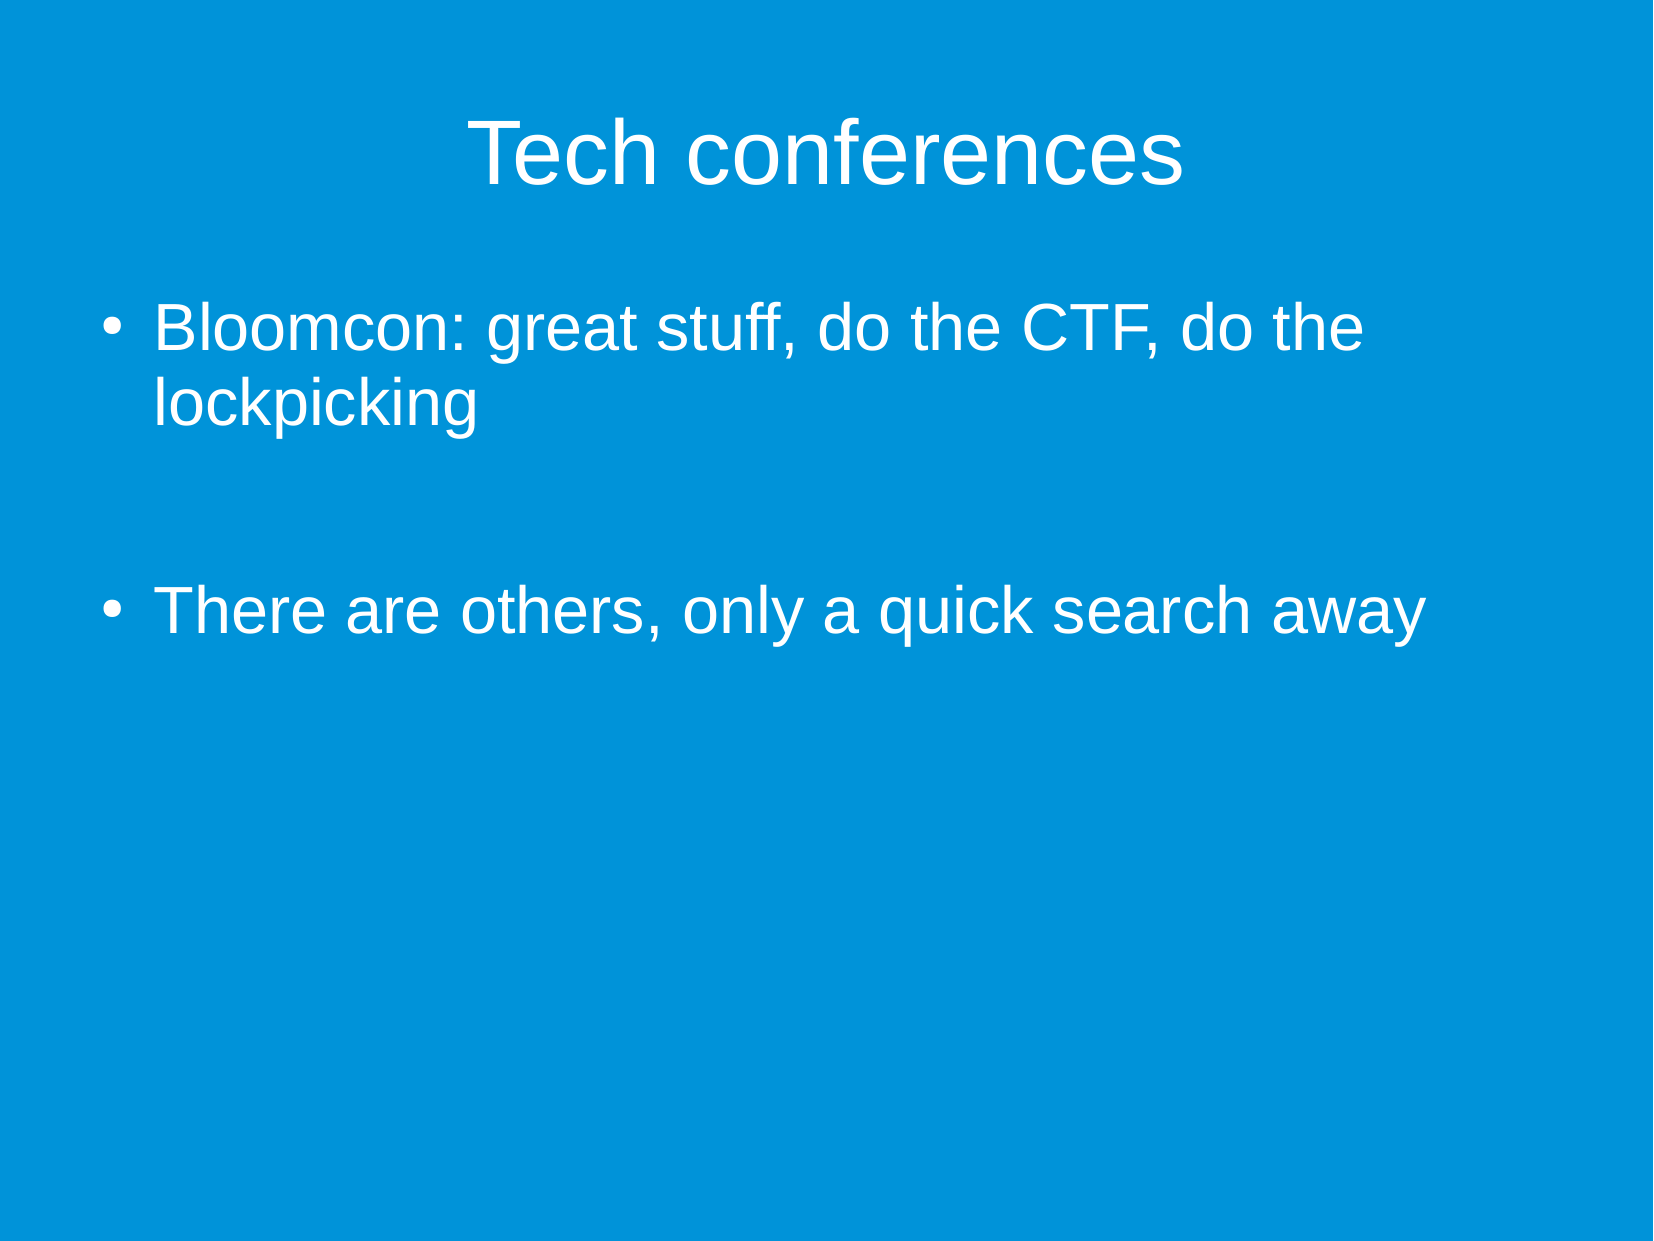

# Tech conferences
Bloomcon: great stuff, do the CTF, do the lockpicking
There are others, only a quick search away